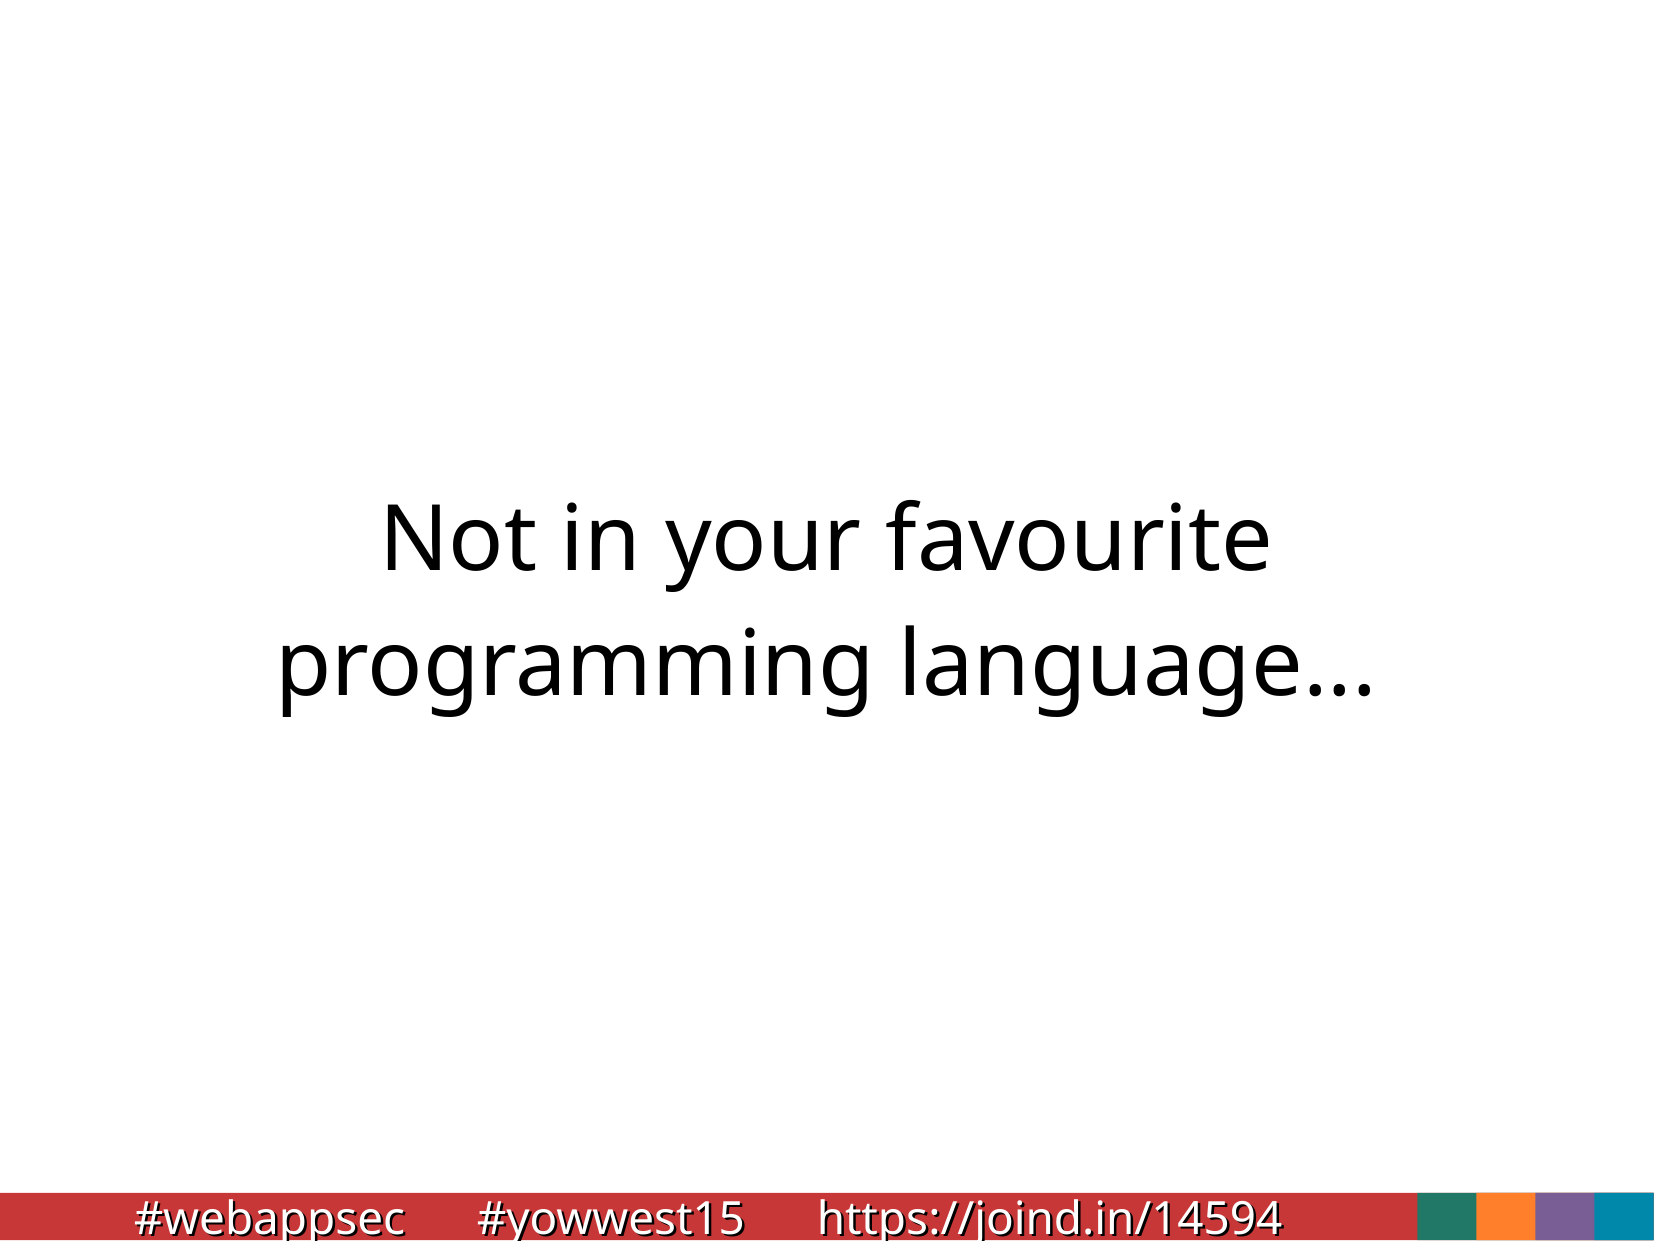

# Not in your favourite programming language...